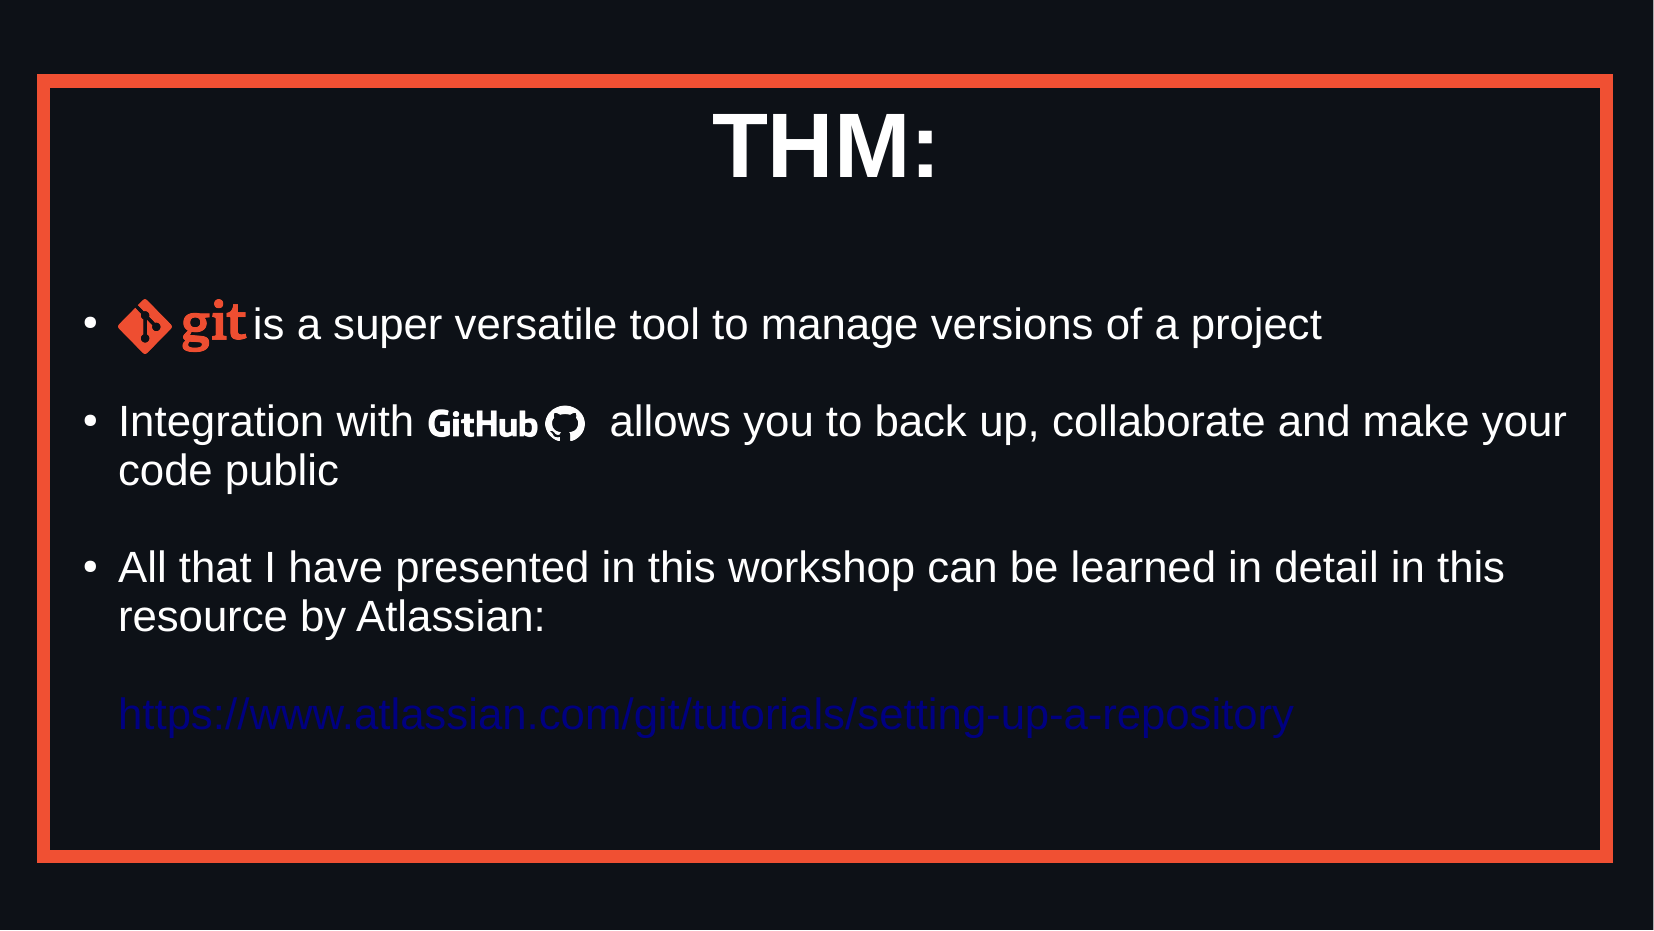

# THM:
 is a super versatile tool to manage versions of a project
Integration with allows you to back up, collaborate and make your code public
All that I have presented in this workshop can be learned in detail in this resource by Atlassian:
https://www.atlassian.com/git/tutorials/setting-up-a-repository